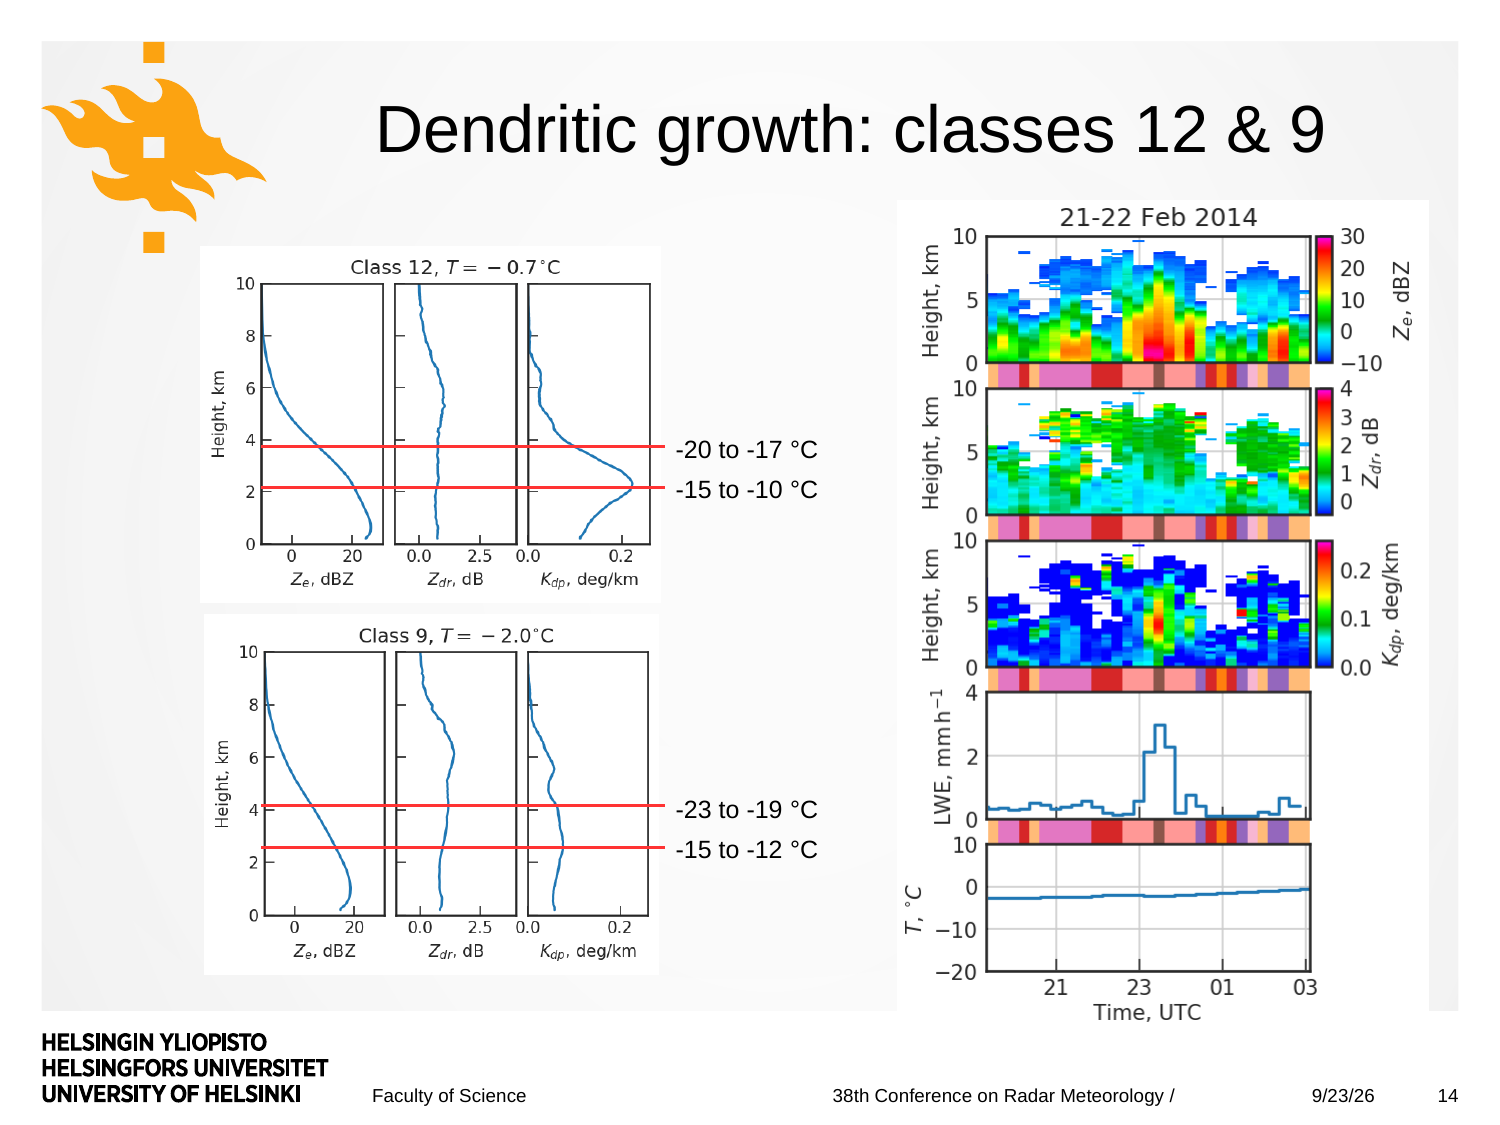

# Dendritic growth: classes 12 & 9
-20 to -17 °C
-15 to -10 °C
-23 to -19 °C
-15 to -12 °C
14
alatunniste